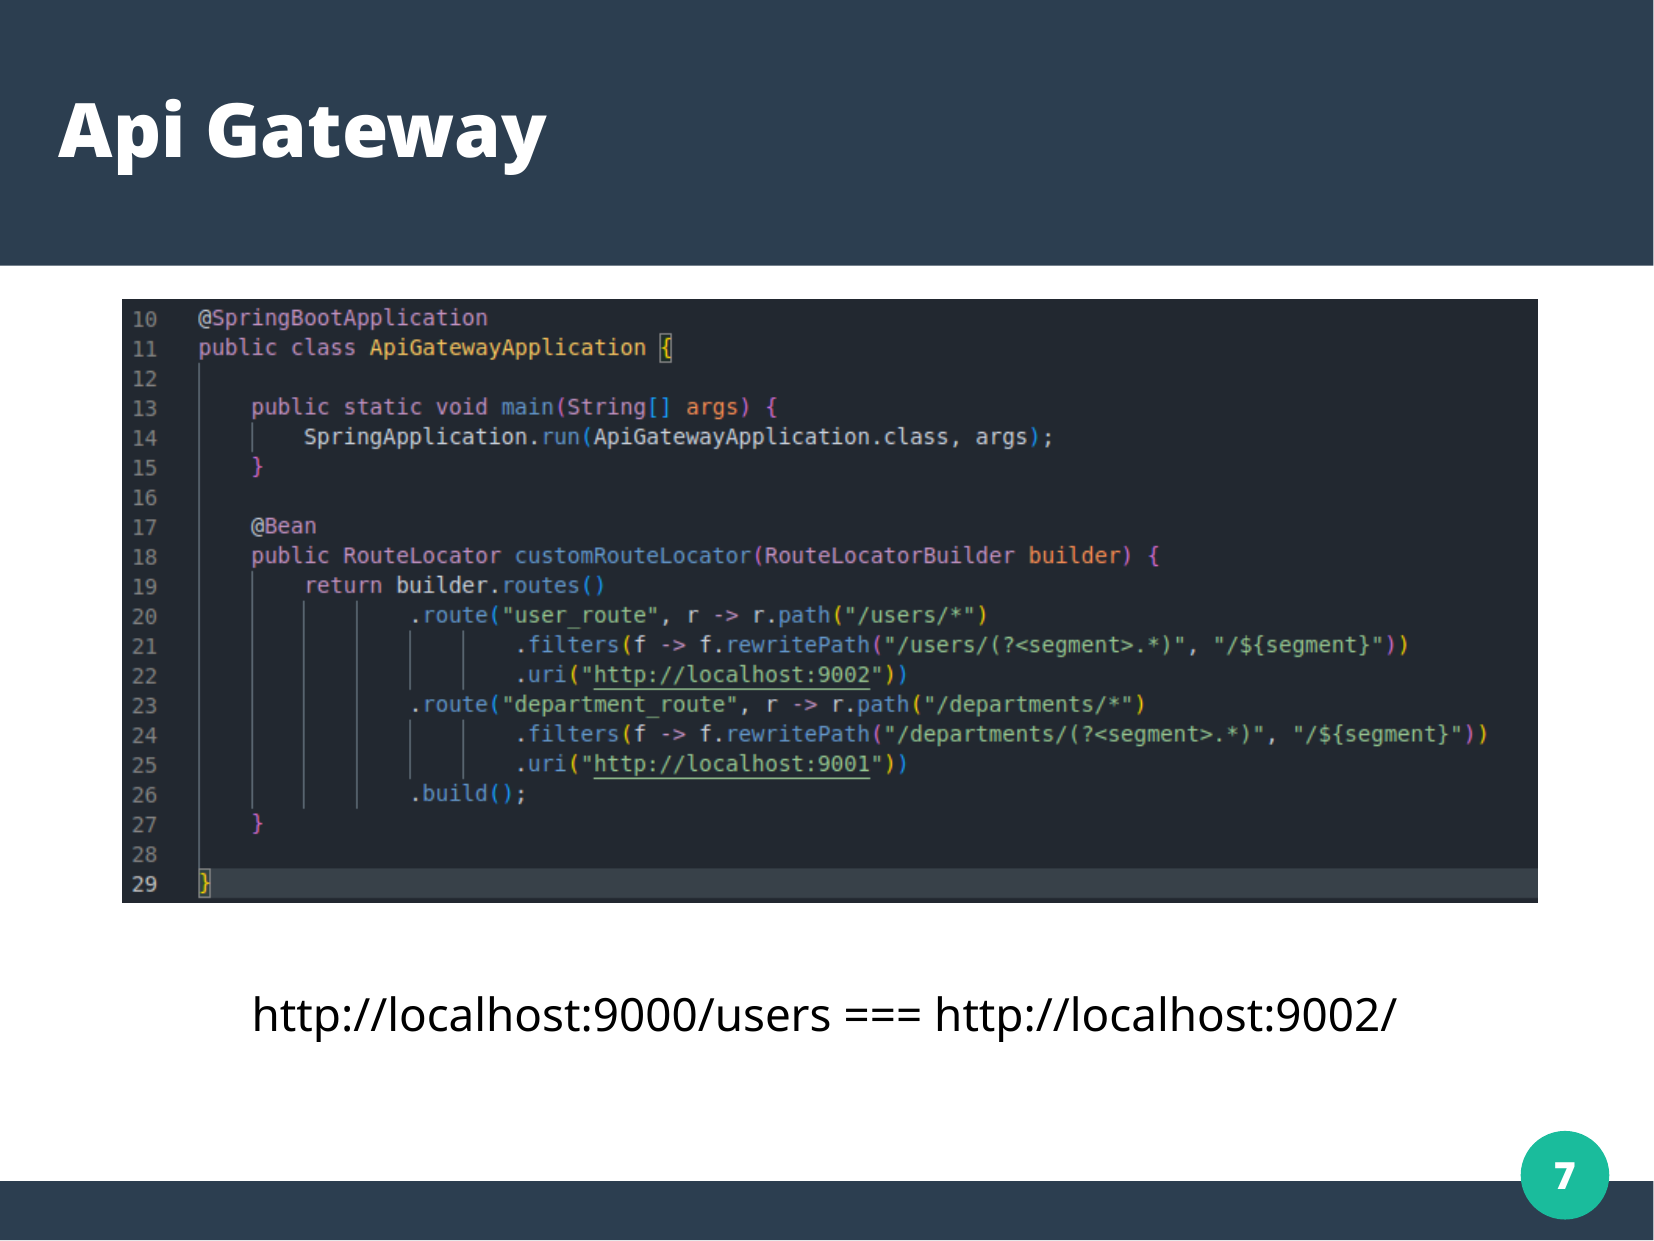

# Api Gateway
http://localhost:9000/users === http://localhost:9002/
7